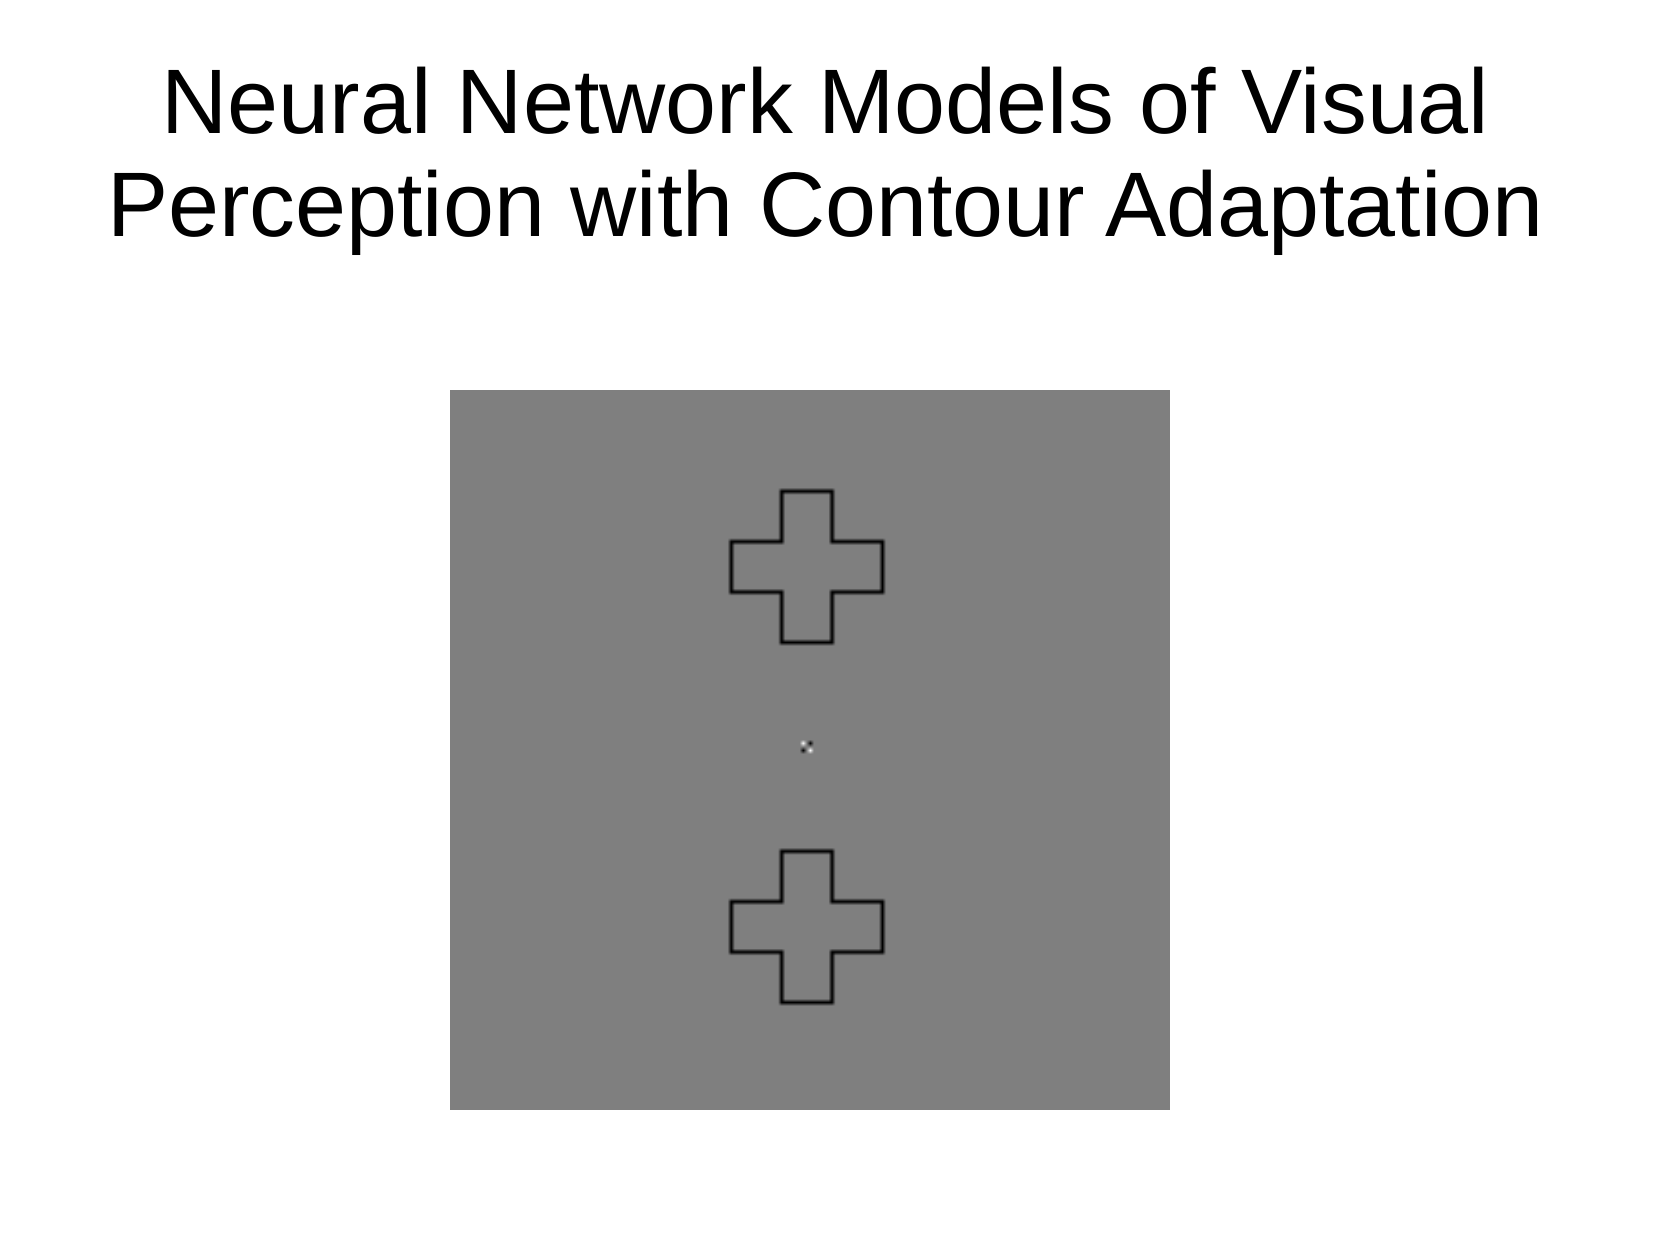

# Neural Network Models of Visual Perception with Contour Adaptation